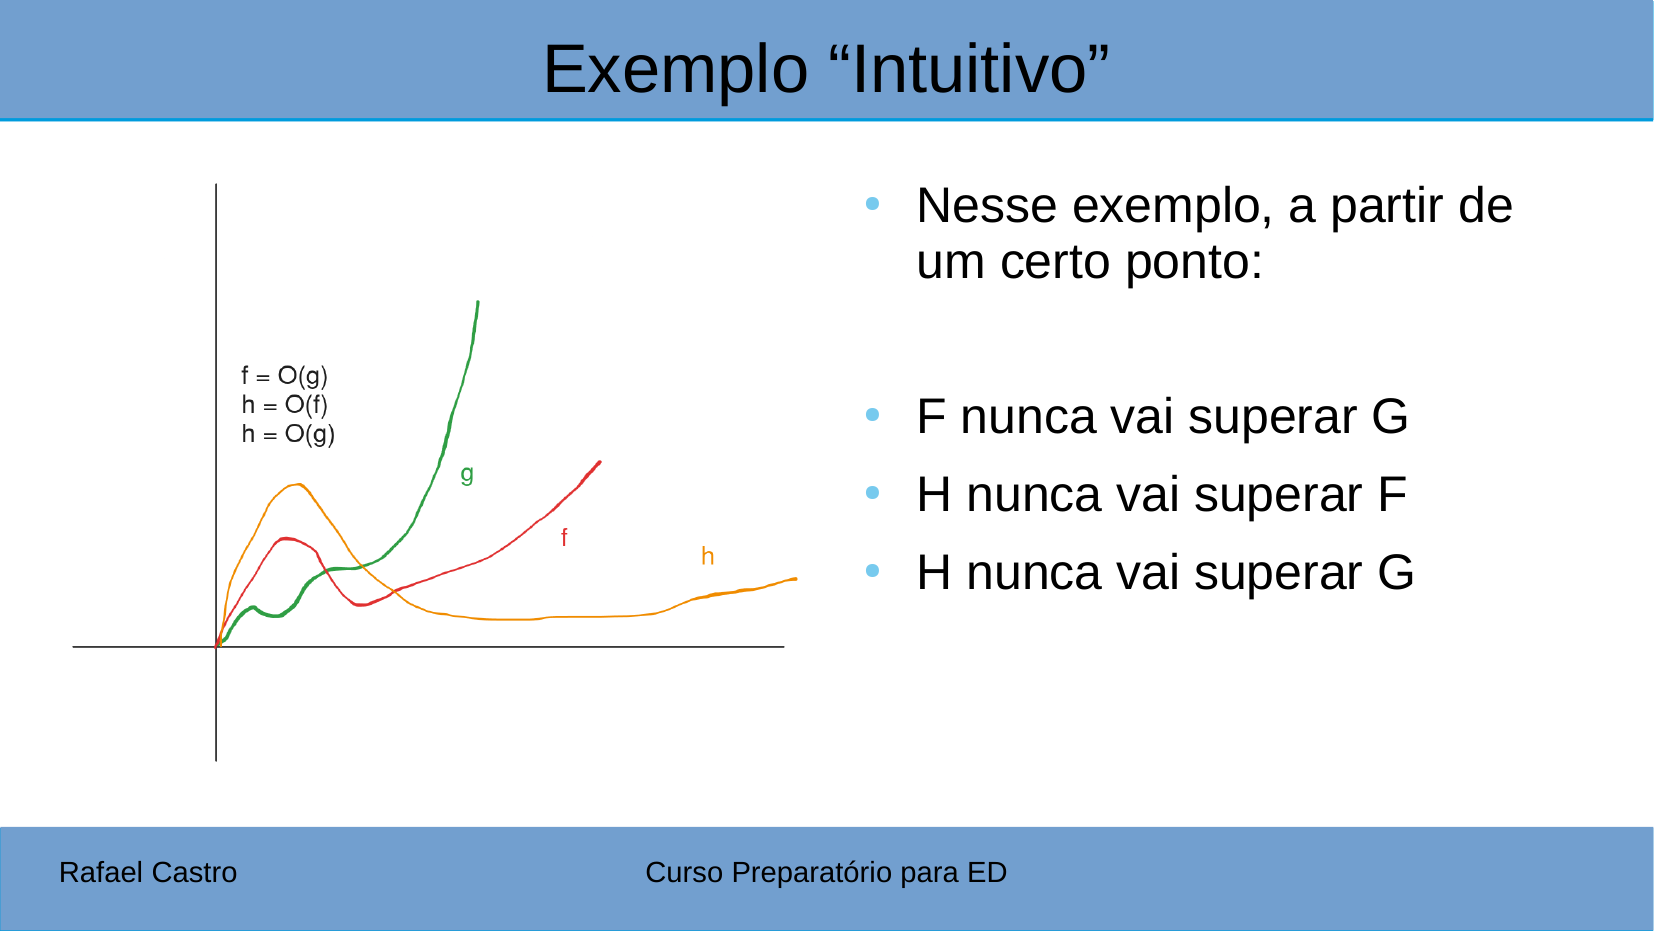

# Exemplo “Intuitivo”
Nesse exemplo, a partir de um certo ponto:
F nunca vai superar G
H nunca vai superar F
H nunca vai superar G
Curso Preparatório para ED